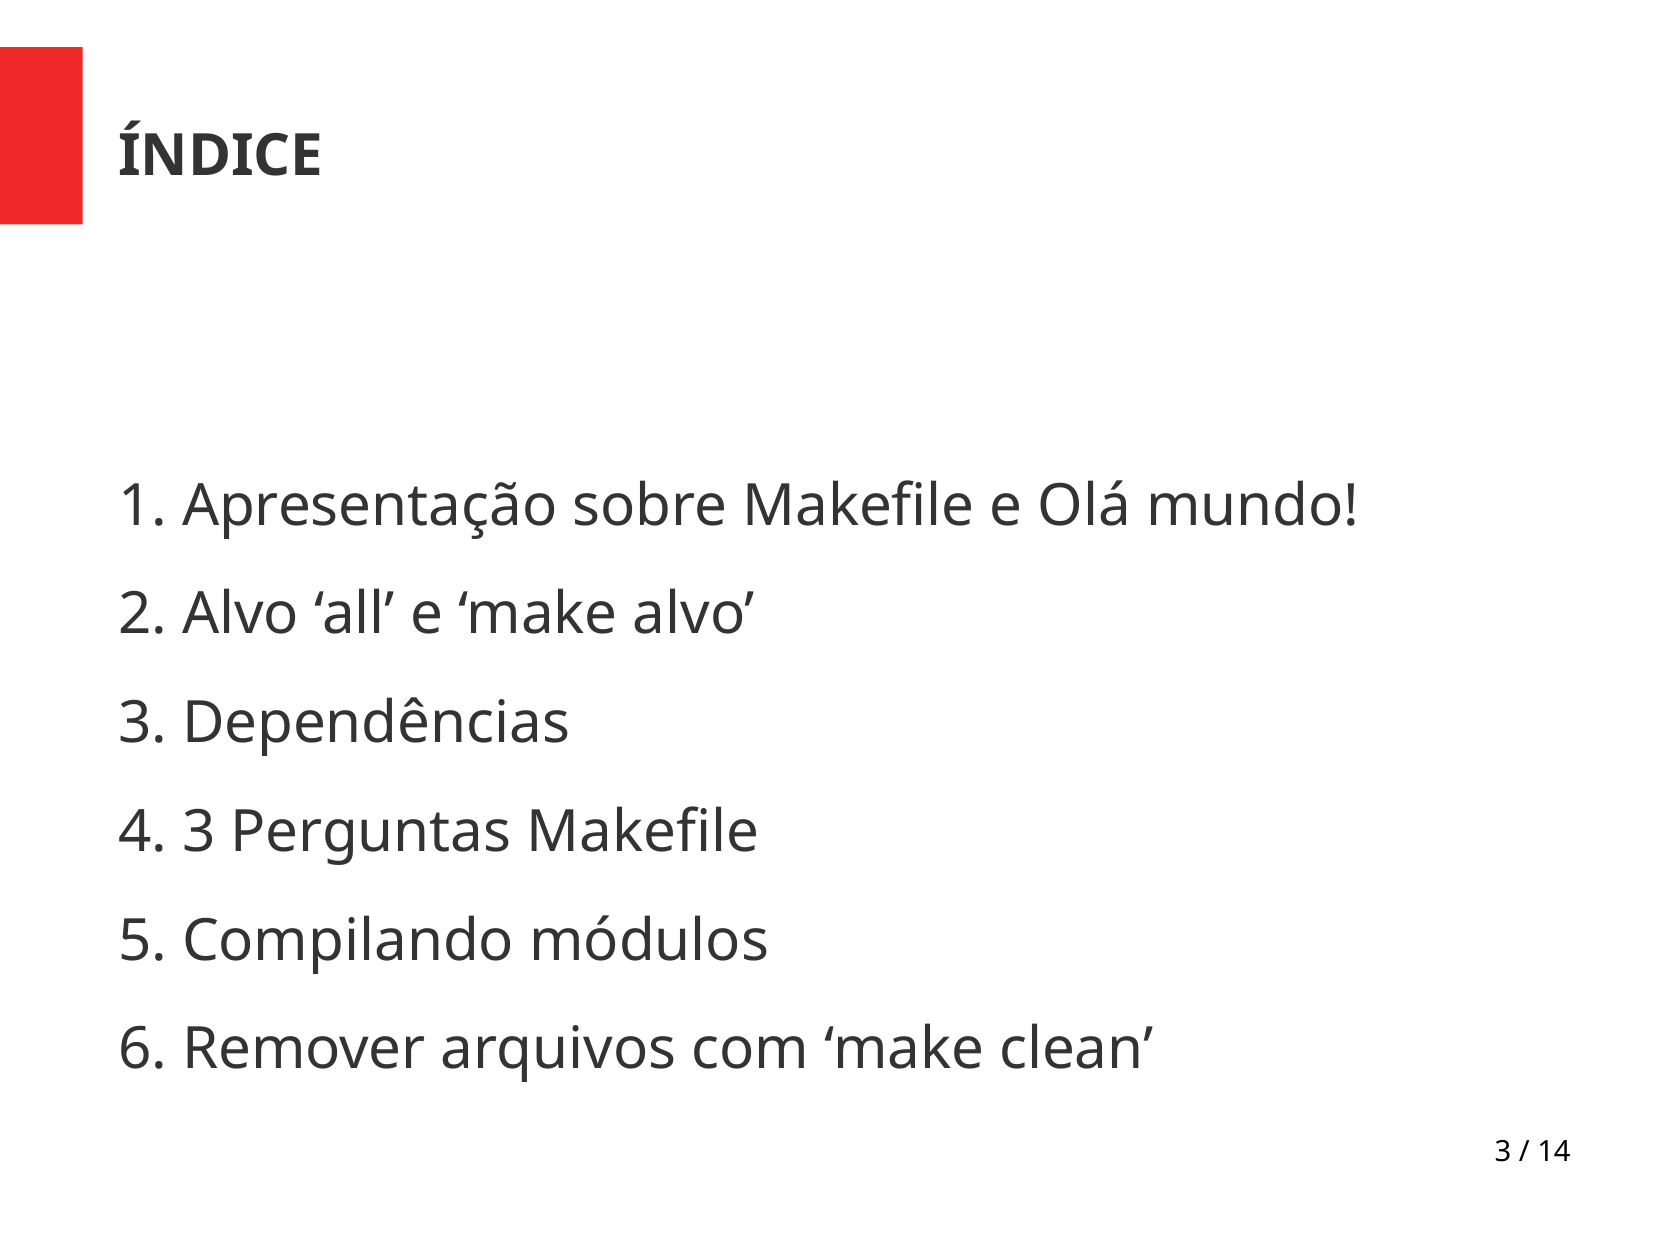

# ÍNDICE
1. Apresentação sobre Makefile e Olá mundo!
2. Alvo ‘all’ e ‘make alvo’
3. Dependências
4. 3 Perguntas Makefile
5. Compilando módulos
6. Remover arquivos com ‘make clean’
3